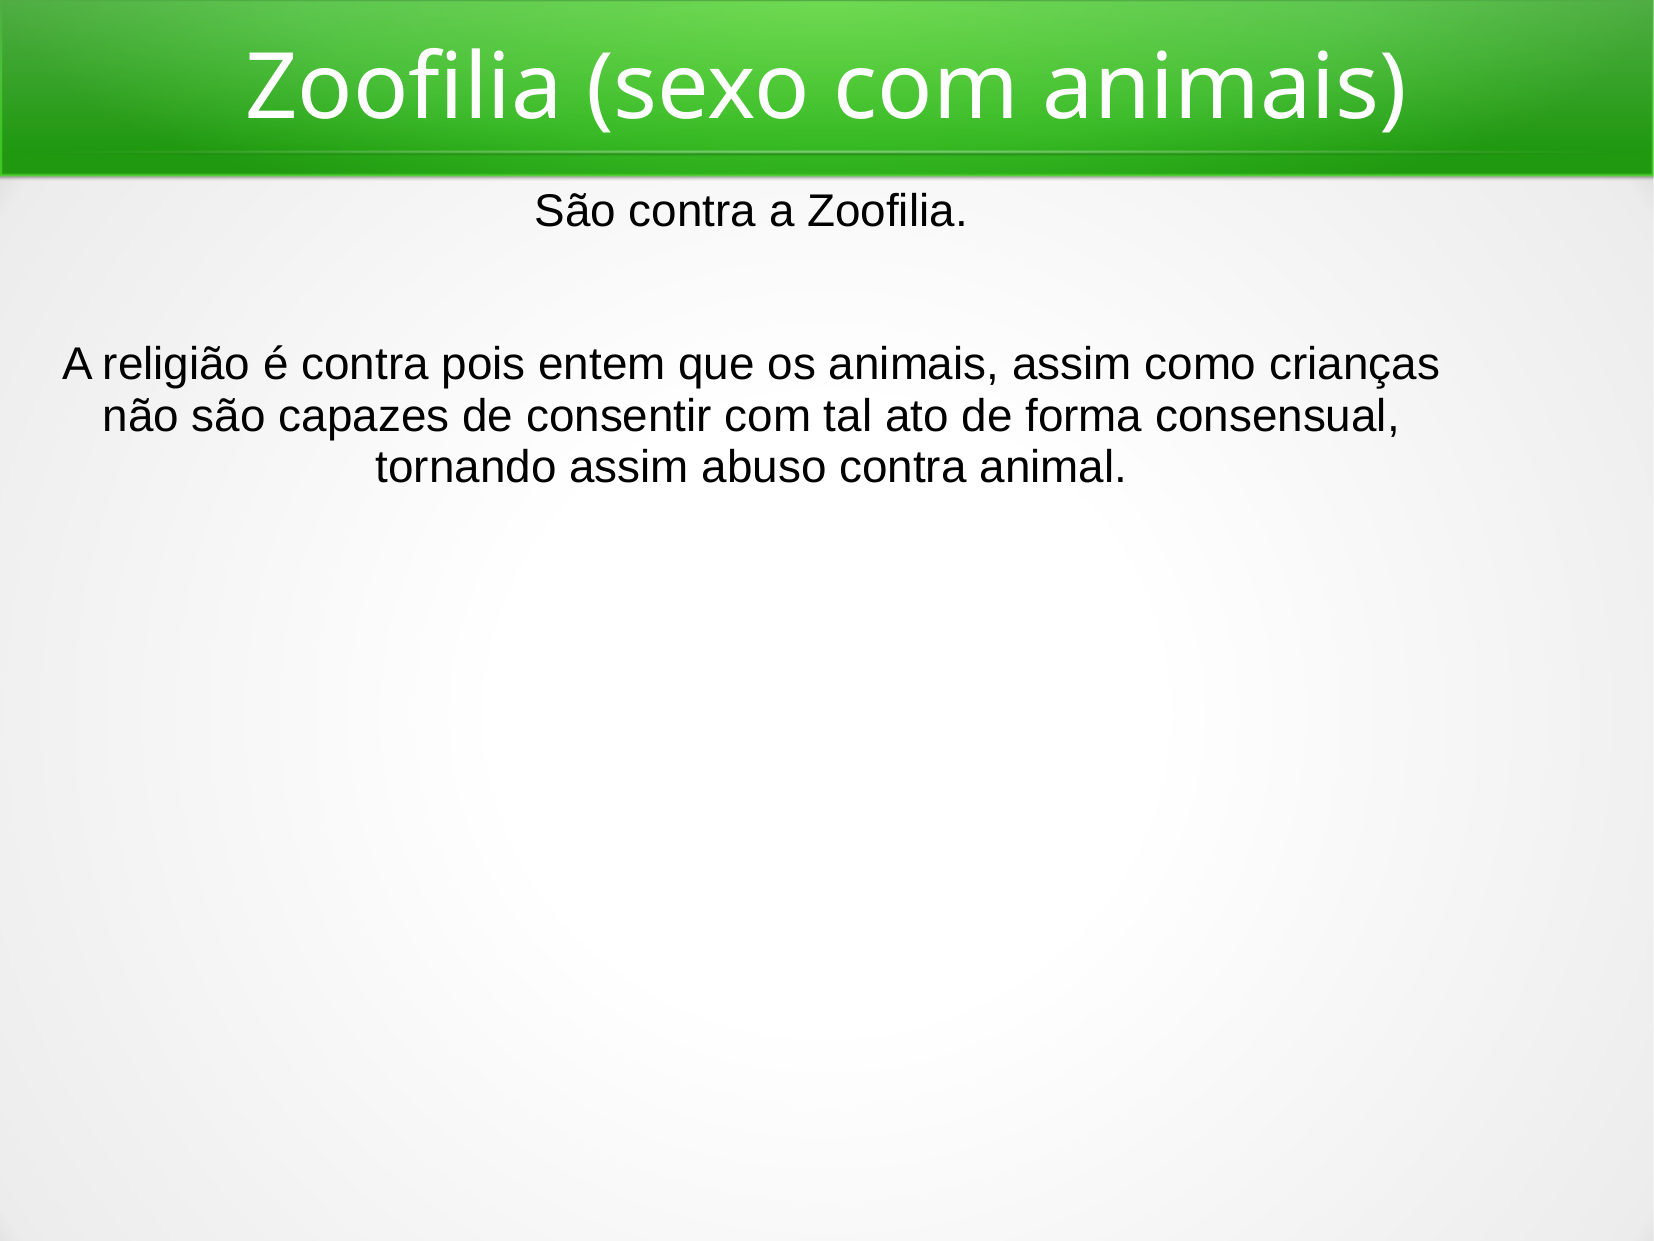

# Zoofilia (sexo com animais)
São contra a Zoofilia.
A religião é contra pois entem que os animais, assim como crianças não são capazes de consentir com tal ato de forma consensual, tornando assim abuso contra animal.